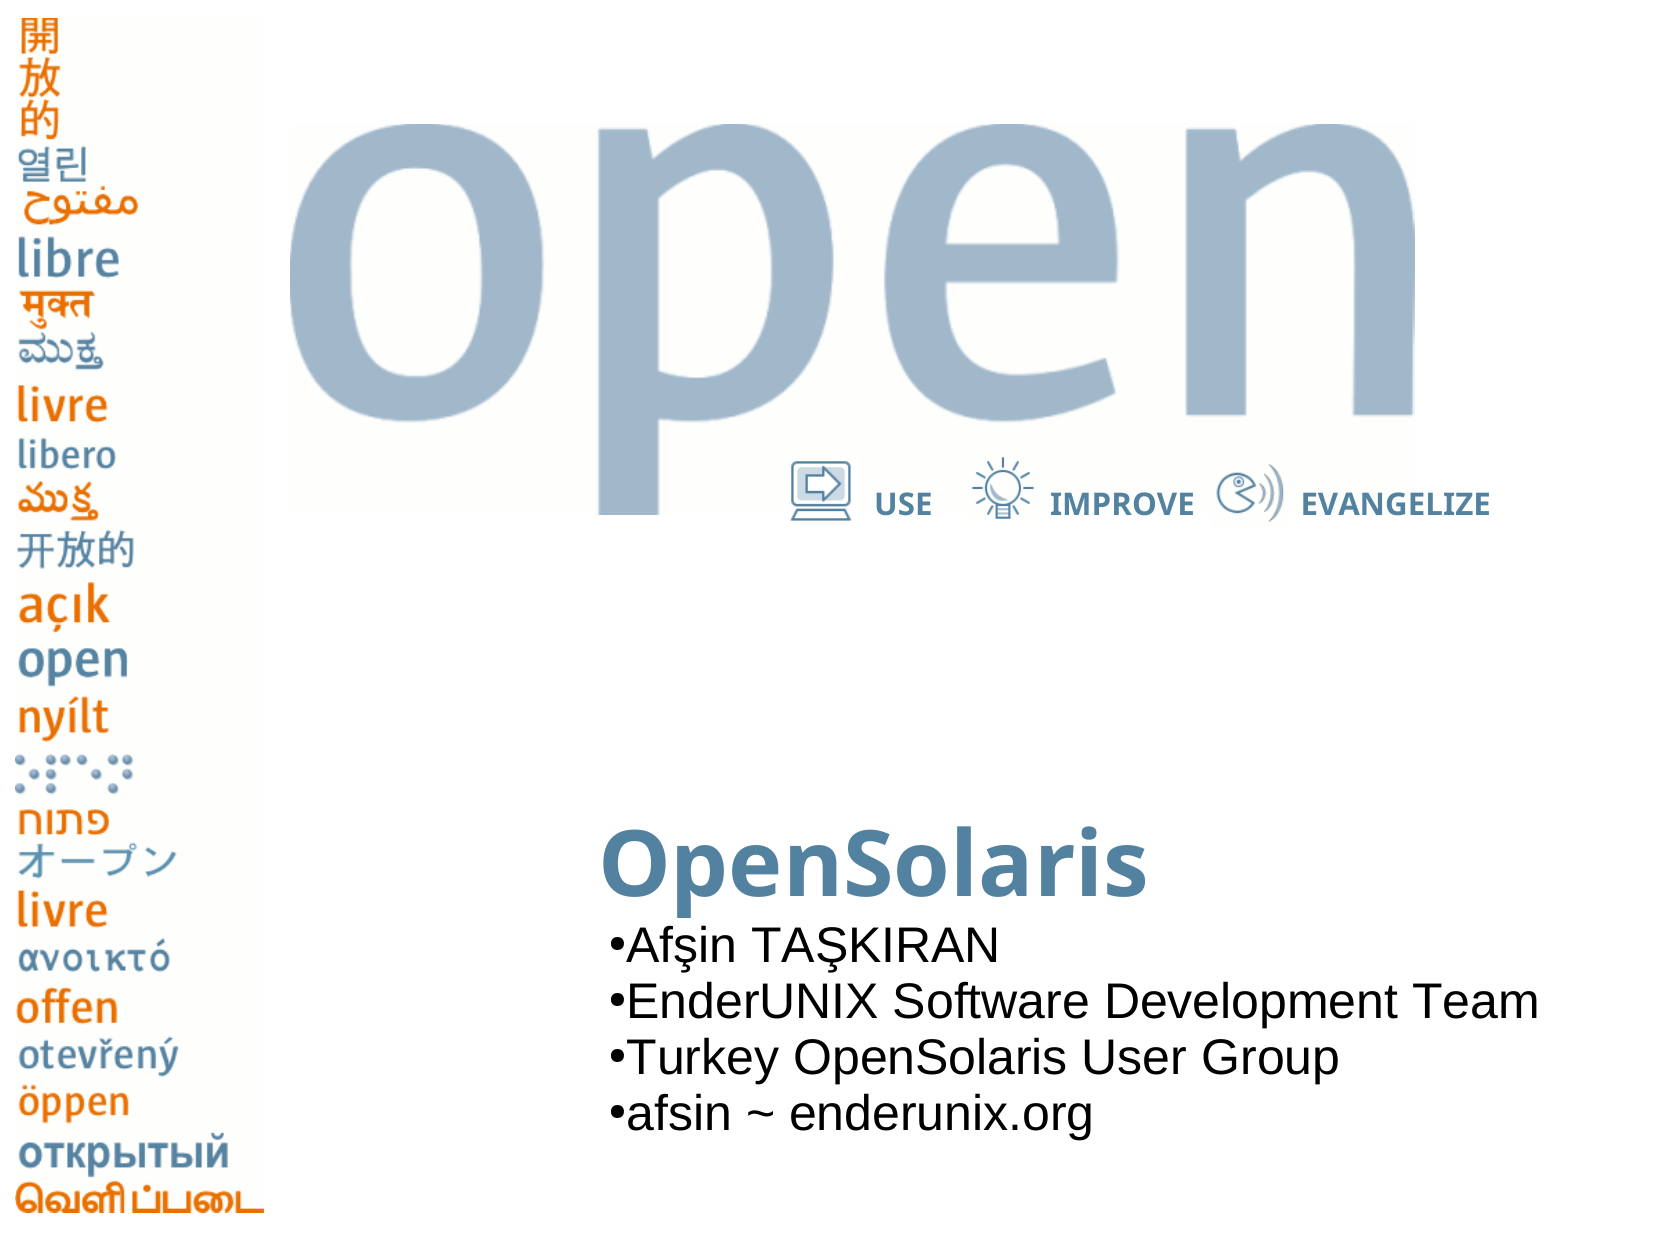

# OpenSolaris
Afşin TAŞKIRAN
EnderUNIX Software Development Team
Turkey OpenSolaris User Group
afsin ~ enderunix.org